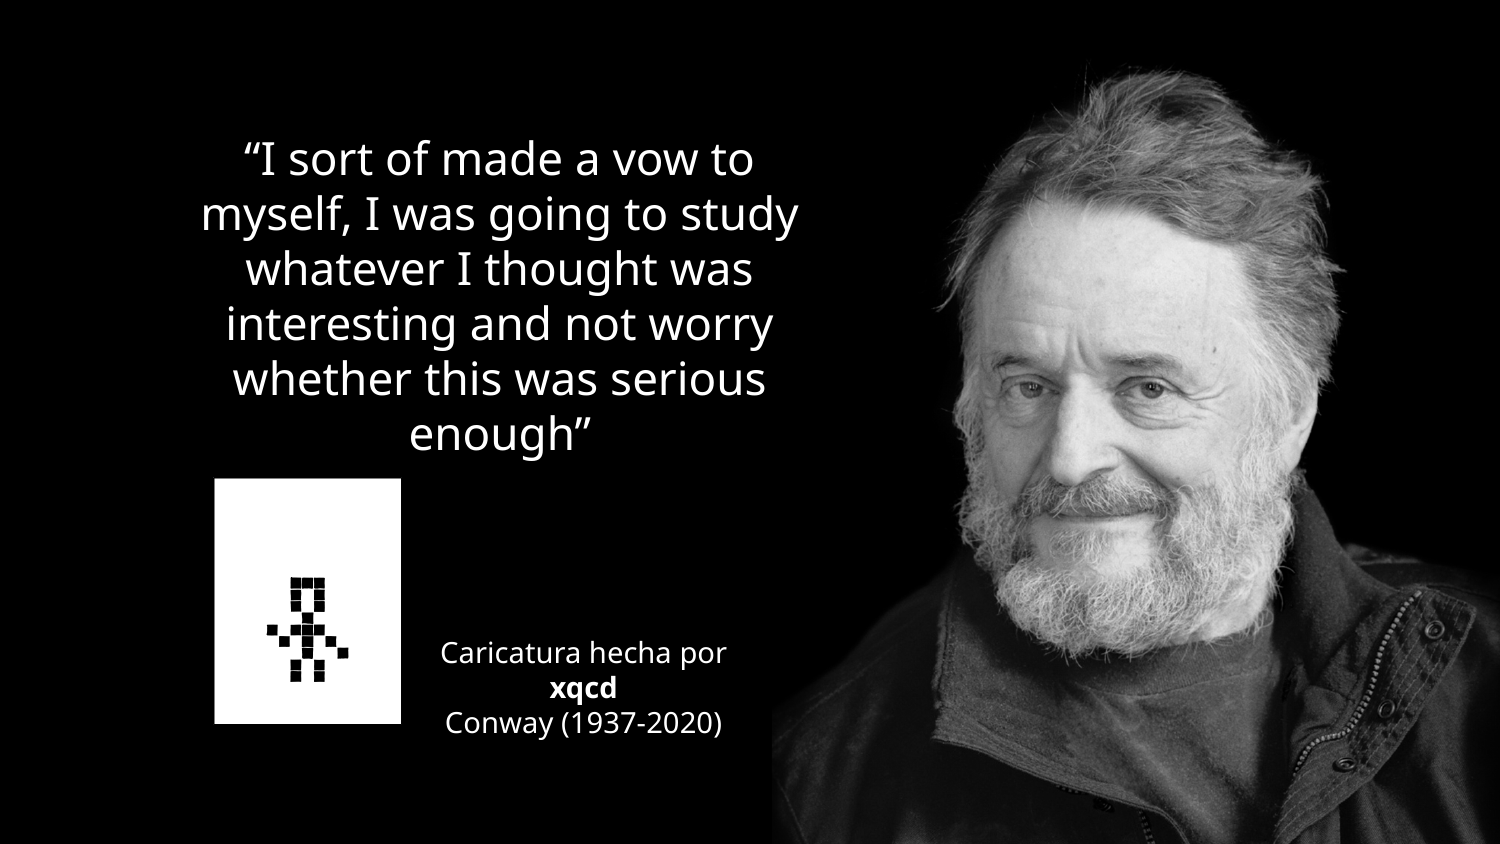

#
“I sort of made a vow to myself, I was going to study whatever I thought was interesting and not worry whether this was serious enough”
Caricatura hecha por xqcd
Conway (1937-2020)